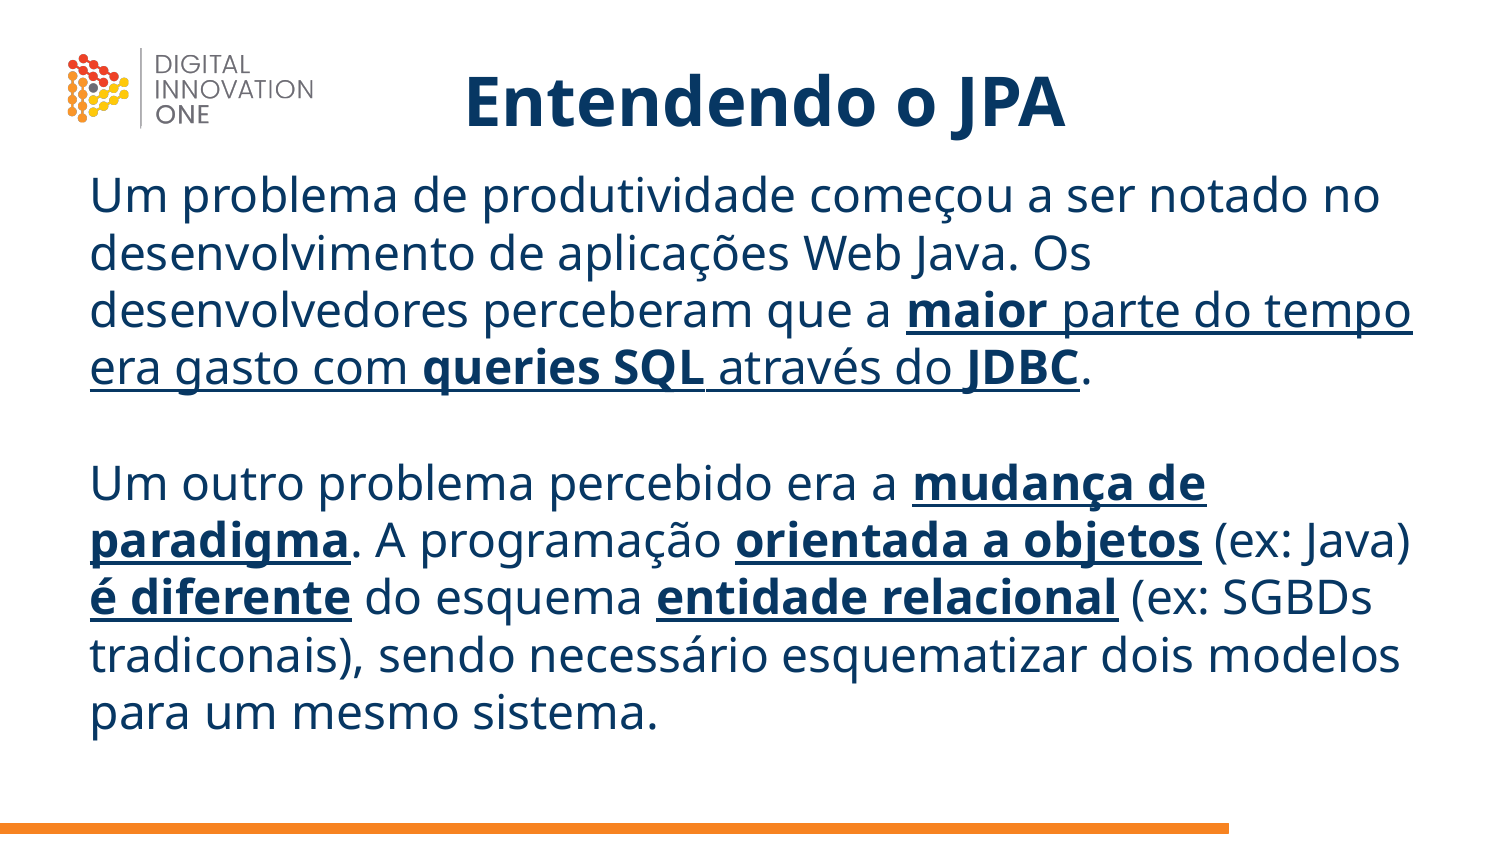

# Entendendo o JPA
Um problema de produtividade começou a ser notado no desenvolvimento de aplicações Web Java. Os desenvolvedores perceberam que a maior parte do tempo era gasto com queries SQL através do JDBC.
Um outro problema percebido era a mudança de paradigma. A programação orientada a objetos (ex: Java) é diferente do esquema entidade relacional (ex: SGBDs tradiconais), sendo necessário esquematizar dois modelos para um mesmo sistema.